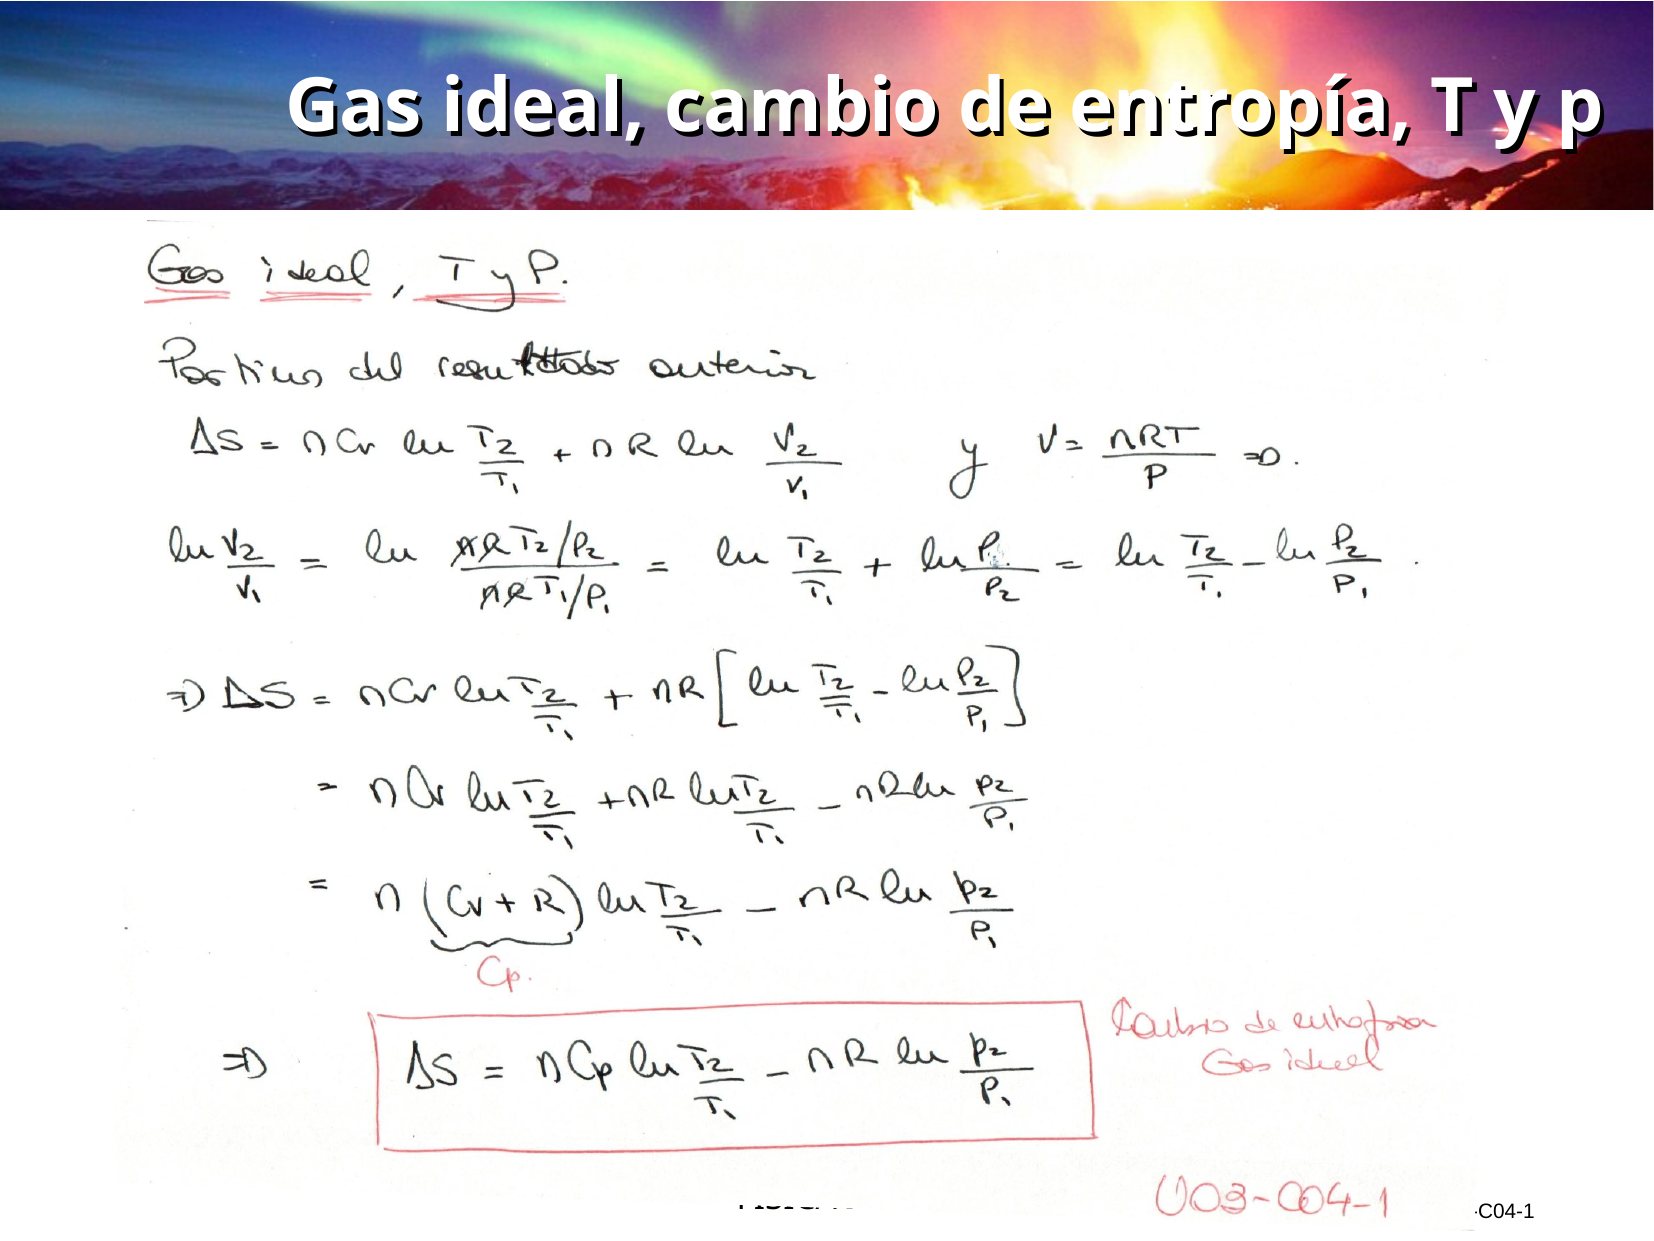

# Gas ideal, cambio de entropía, T y p
		U03-C04-1
FÍSICA III B
15